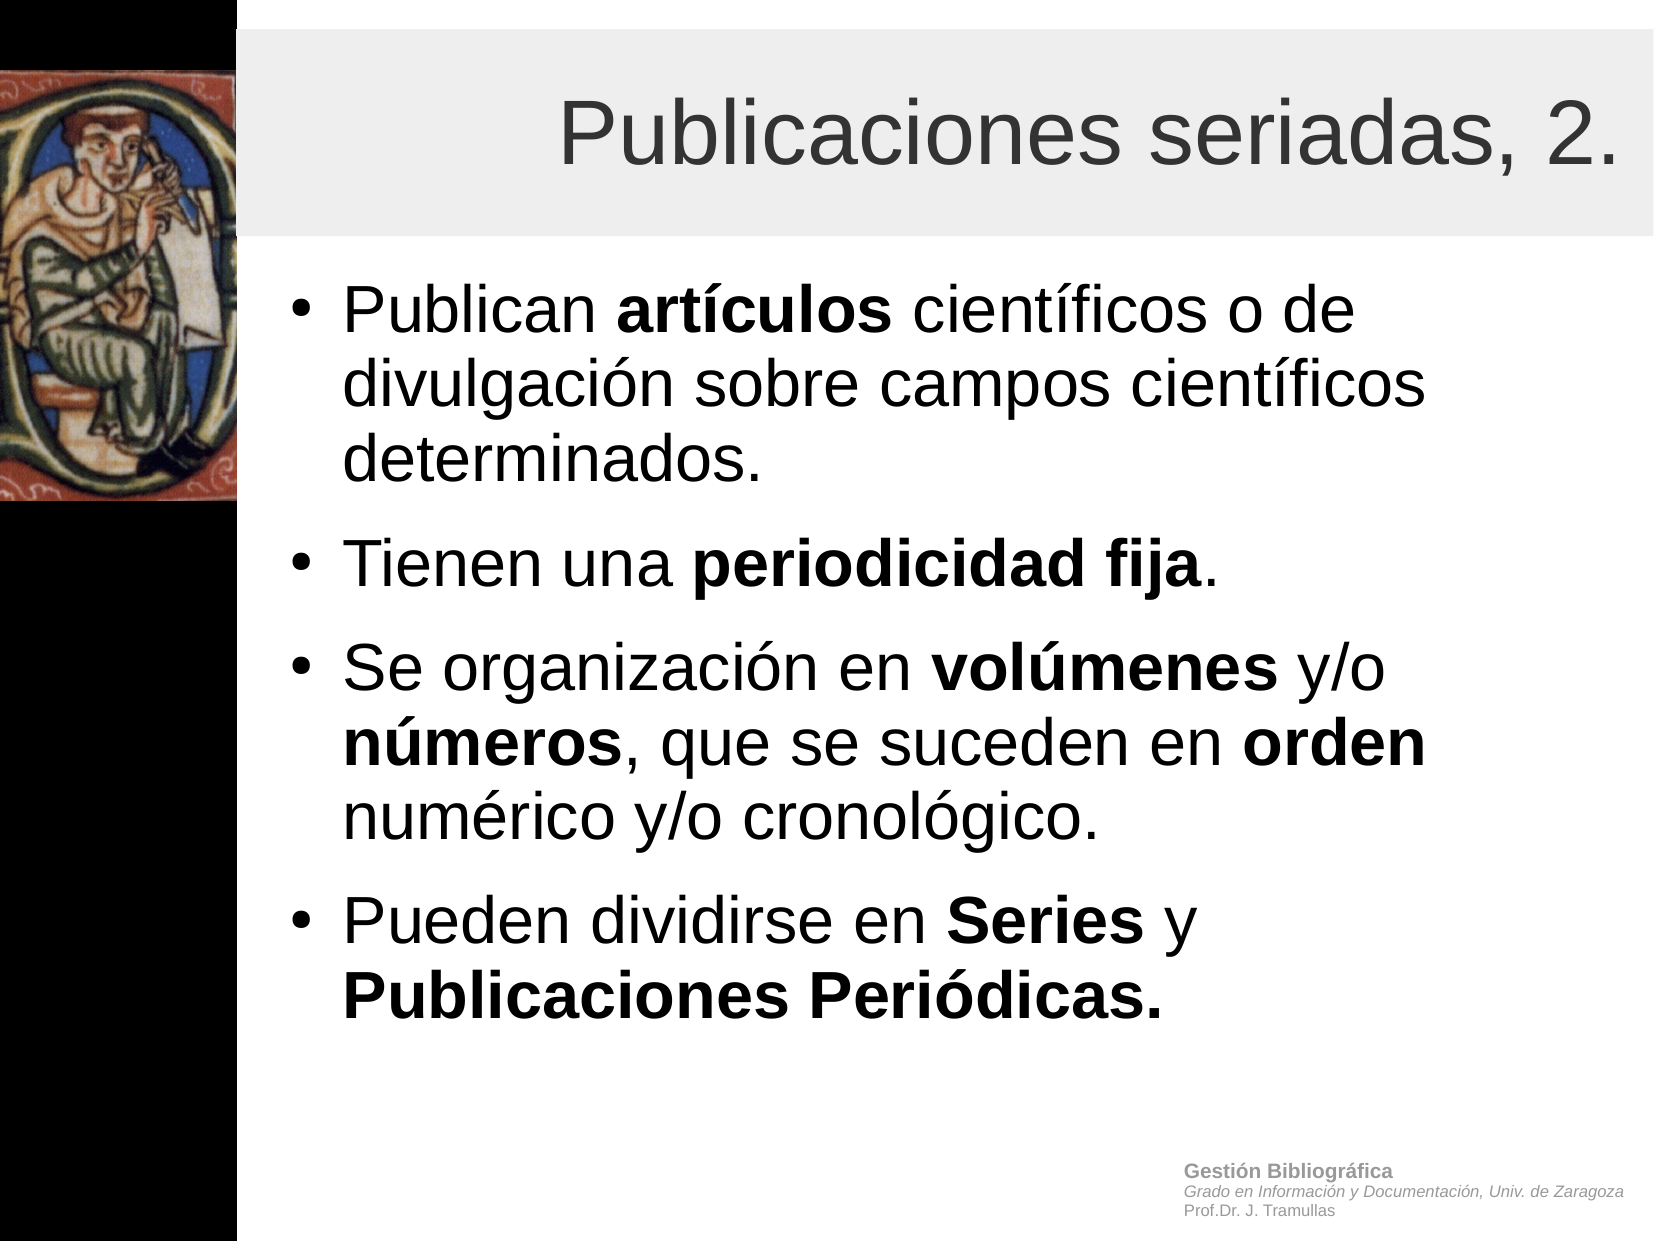

# Publicaciones seriadas, 2.
Publican artículos científicos o de divulgación sobre campos científicos determinados.
Tienen una periodicidad fija.
Se organización en volúmenes y/o números, que se suceden en orden numérico y/o cronológico.
Pueden dividirse en Series y Publicaciones Periódicas.